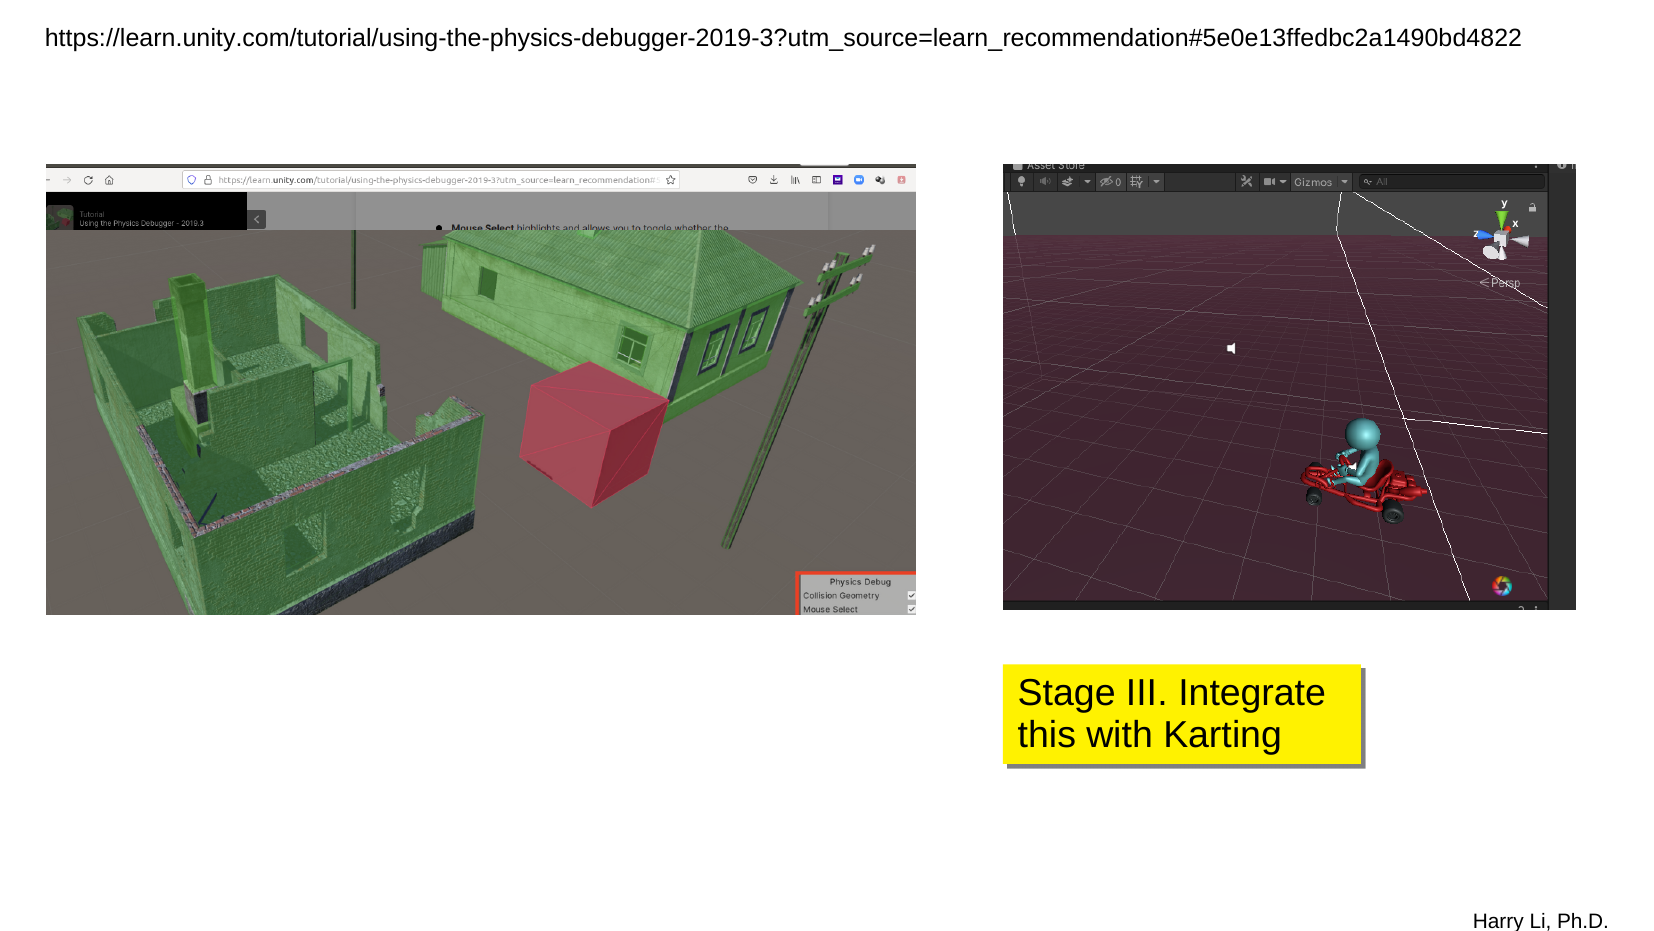

#
https://learn.unity.com/tutorial/using-the-physics-debugger-2019-3?utm_source=learn_recommendation#5e0e13ffedbc2a1490bd4822
Stage III. Integrate this with Karting
Harry Li, Ph.D.